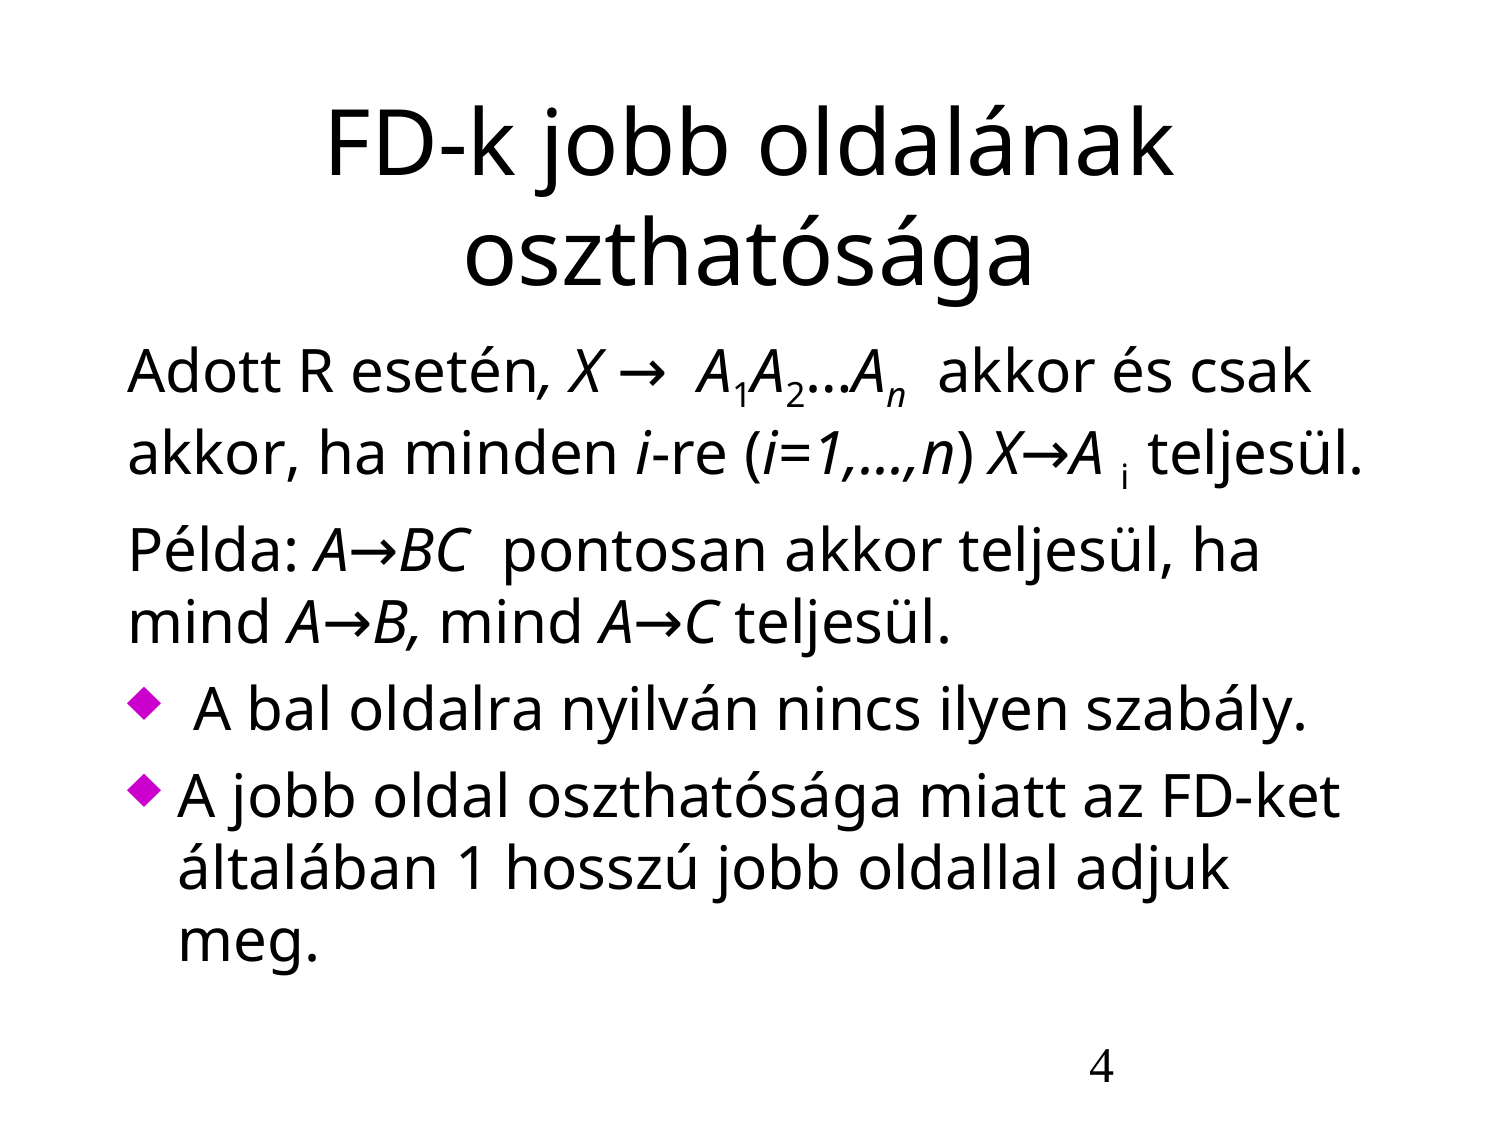

# FD-k jobb oldalának oszthatósága
Adott R esetén, X → A1A2…An akkor és csak akkor, ha minden i-re (i=1,...,n) X→A i teljesül.
Példa: A→BC pontosan akkor teljesül, ha mind A→B, mind A→C teljesül.
 A bal oldalra nyilván nincs ilyen szabály.
A jobb oldal oszthatósága miatt az FD-ket általában 1 hosszú jobb oldallal adjuk meg.
4